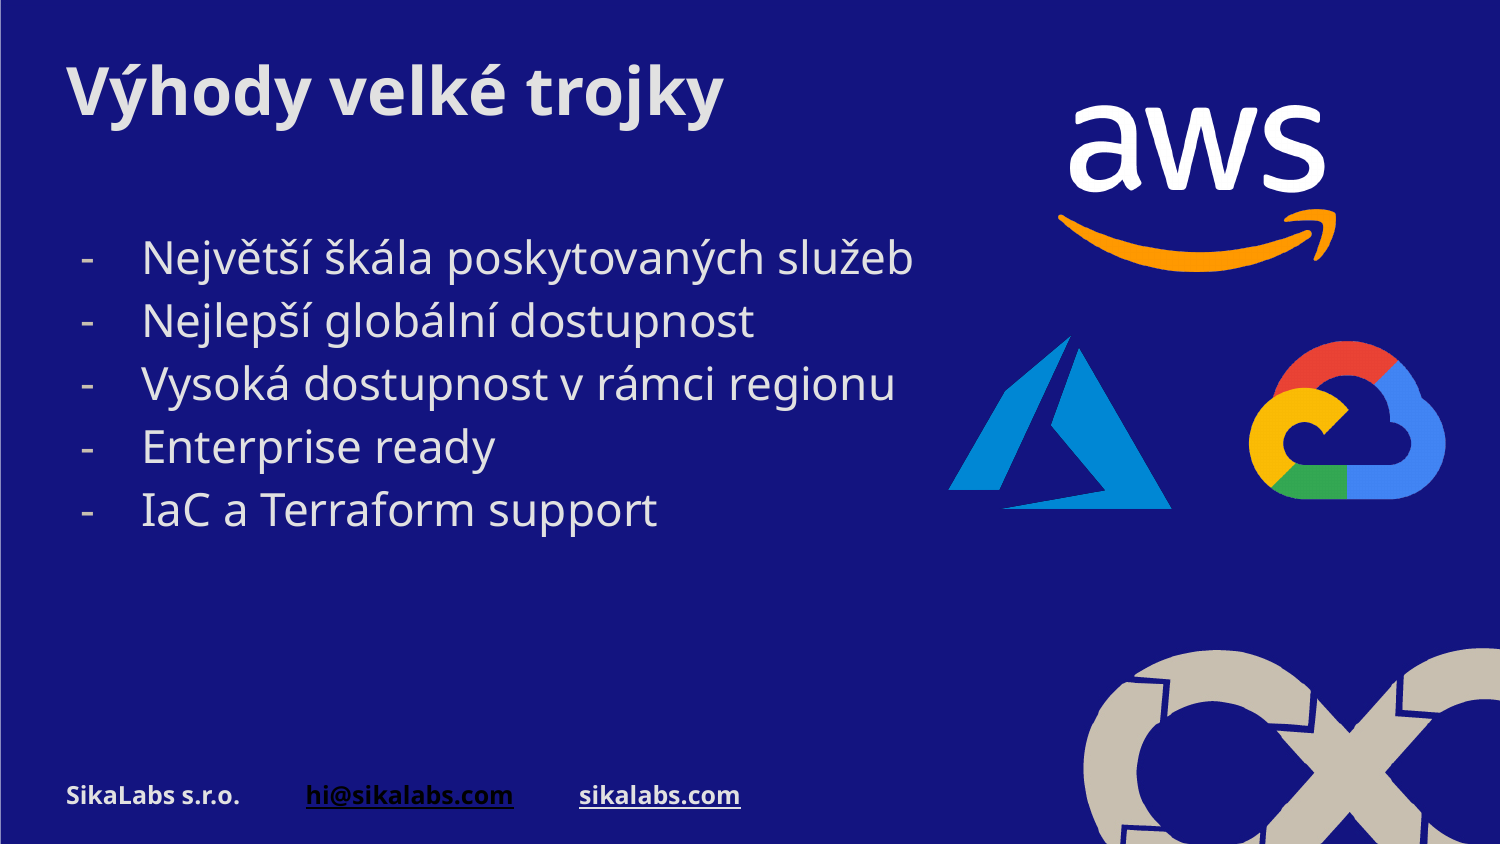

# Výhody velké trojky
Největší škála poskytovaných služeb
Nejlepší globální dostupnost
Vysoká dostupnost v rámci regionu
Enterprise ready
IaC a Terraform support